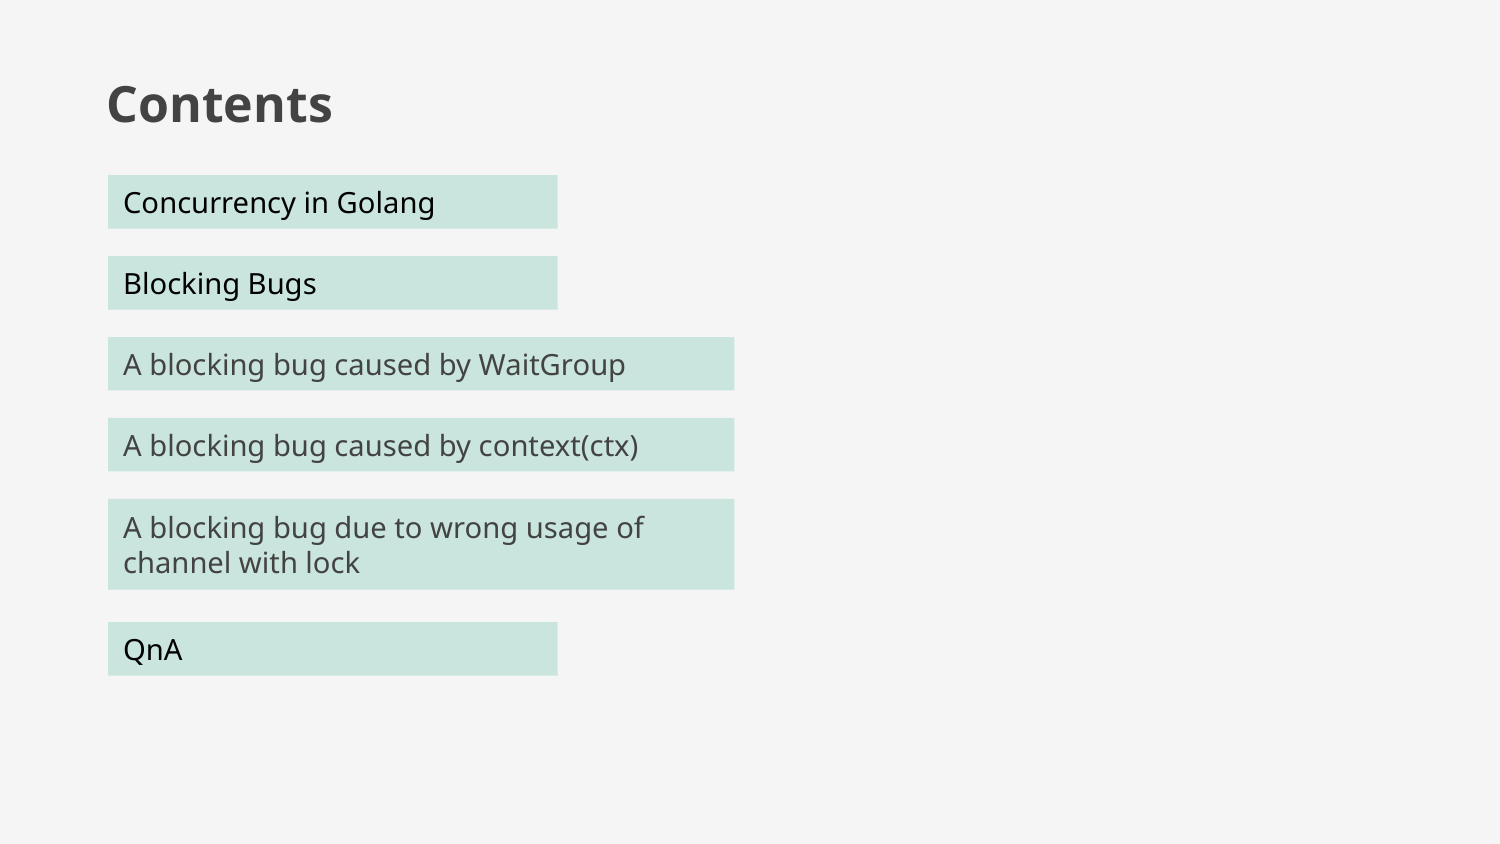

Contents
Concurrency in Golang
Blocking Bugs
A blocking bug caused by WaitGroup
A blocking bug caused by context(ctx)
A blocking bug due to wrong usage of channel with lock
QnA